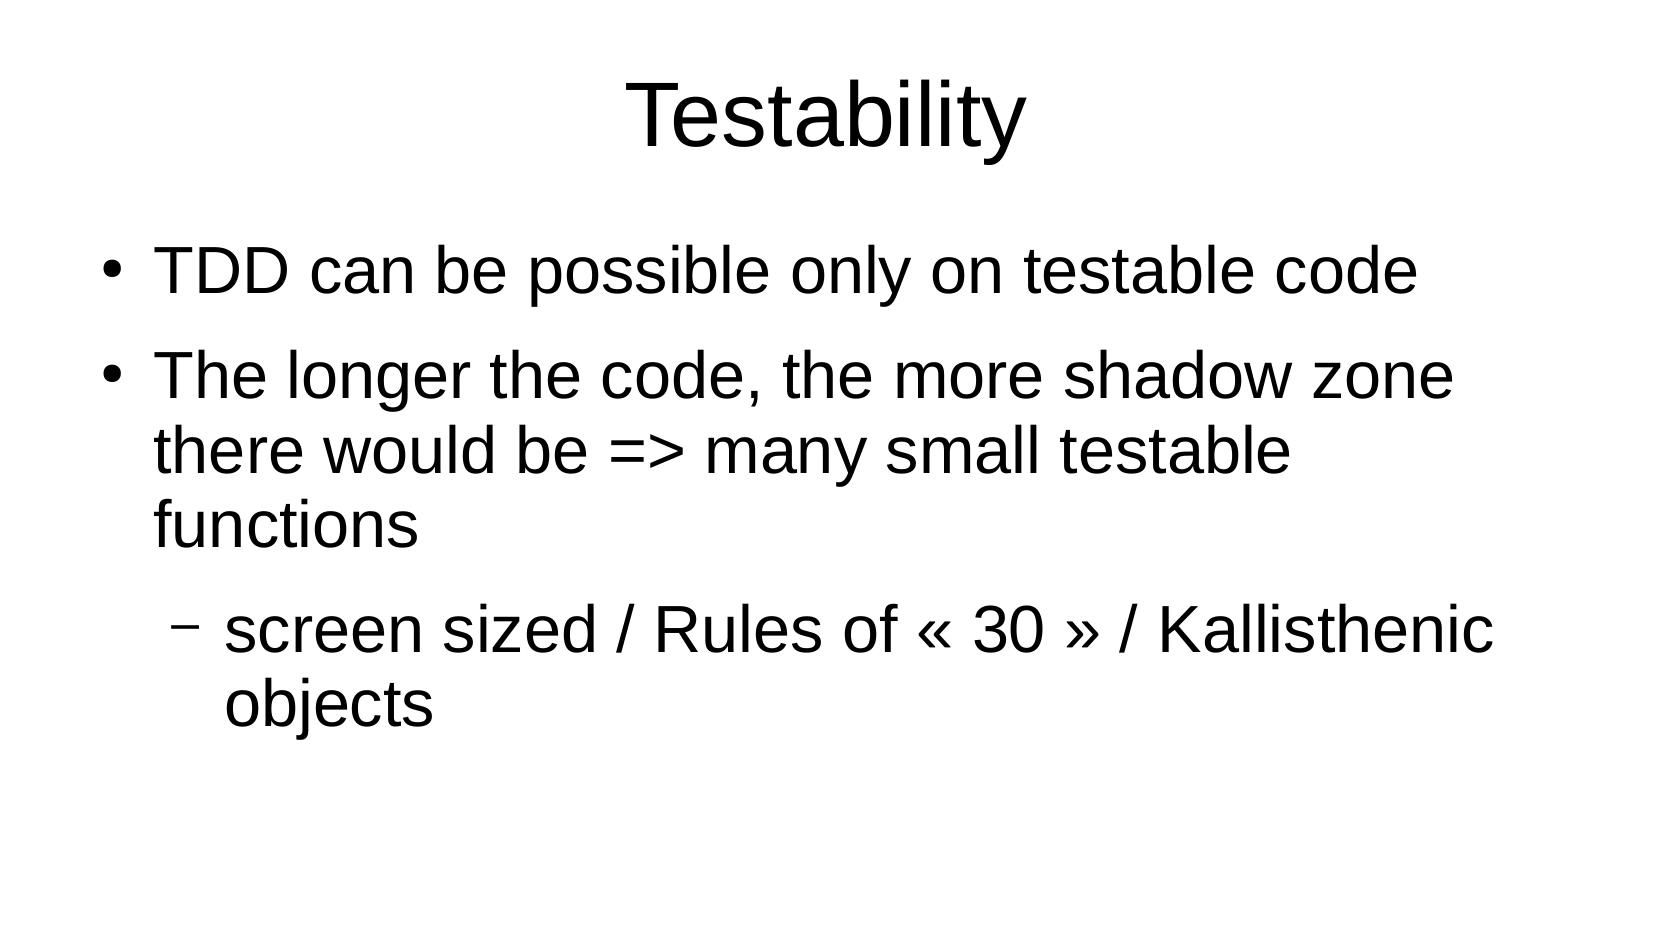

# Testability
TDD can be possible only on testable code
The longer the code, the more shadow zone there would be => many small testable functions
screen sized / Rules of « 30 » / Kallisthenic objects